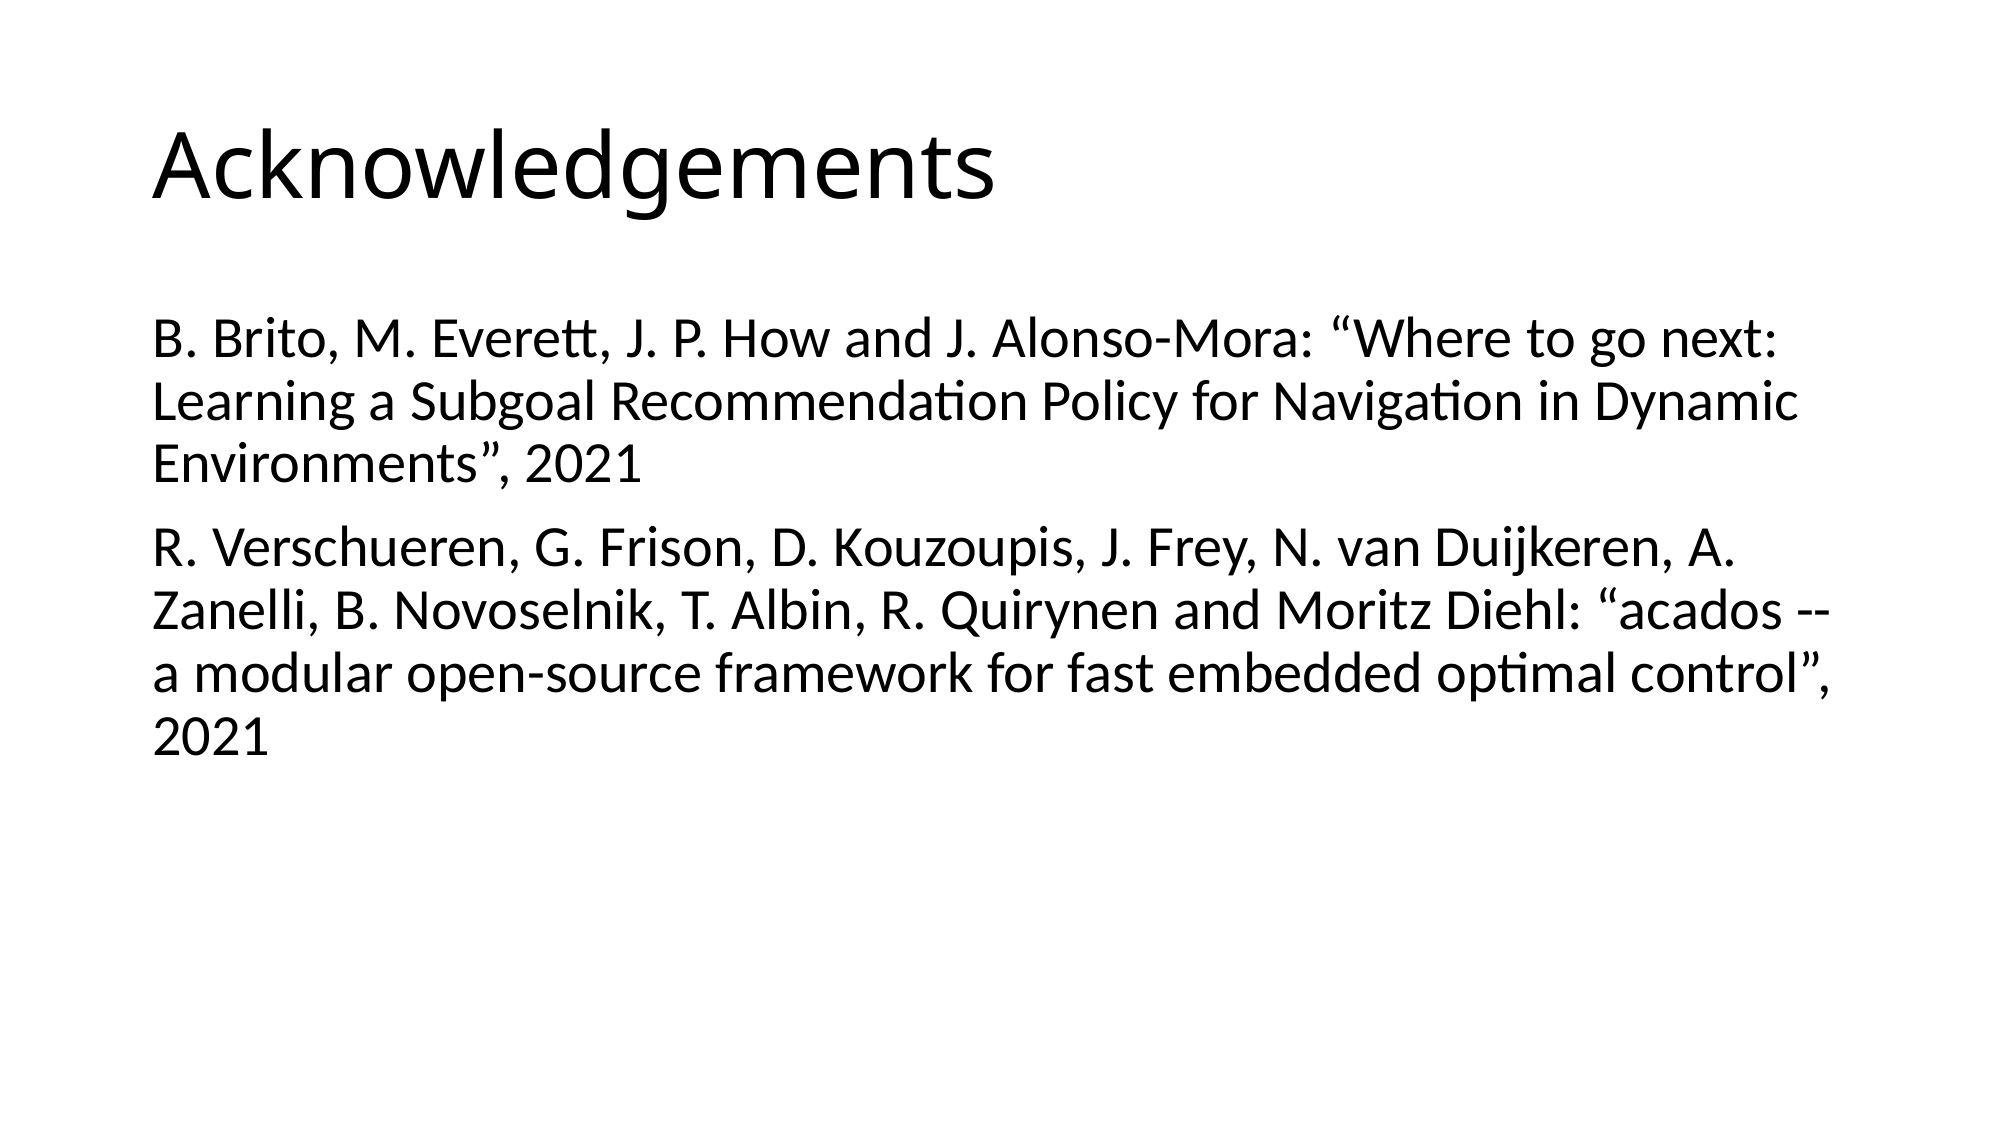

# Acknowledgements
B. Brito, M. Everett, J. P. How and J. Alonso-Mora: “Where to go next: Learning a Subgoal Recommendation Policy for Navigation in Dynamic Environments”, 2021
R. Verschueren, G. Frison, D. Kouzoupis, J. Frey, N. van Duijkeren, A. Zanelli, B. Novoselnik, T. Albin, R. Quirynen and Moritz Diehl: “acados -- a modular open-source framework for fast embedded optimal control”, 2021